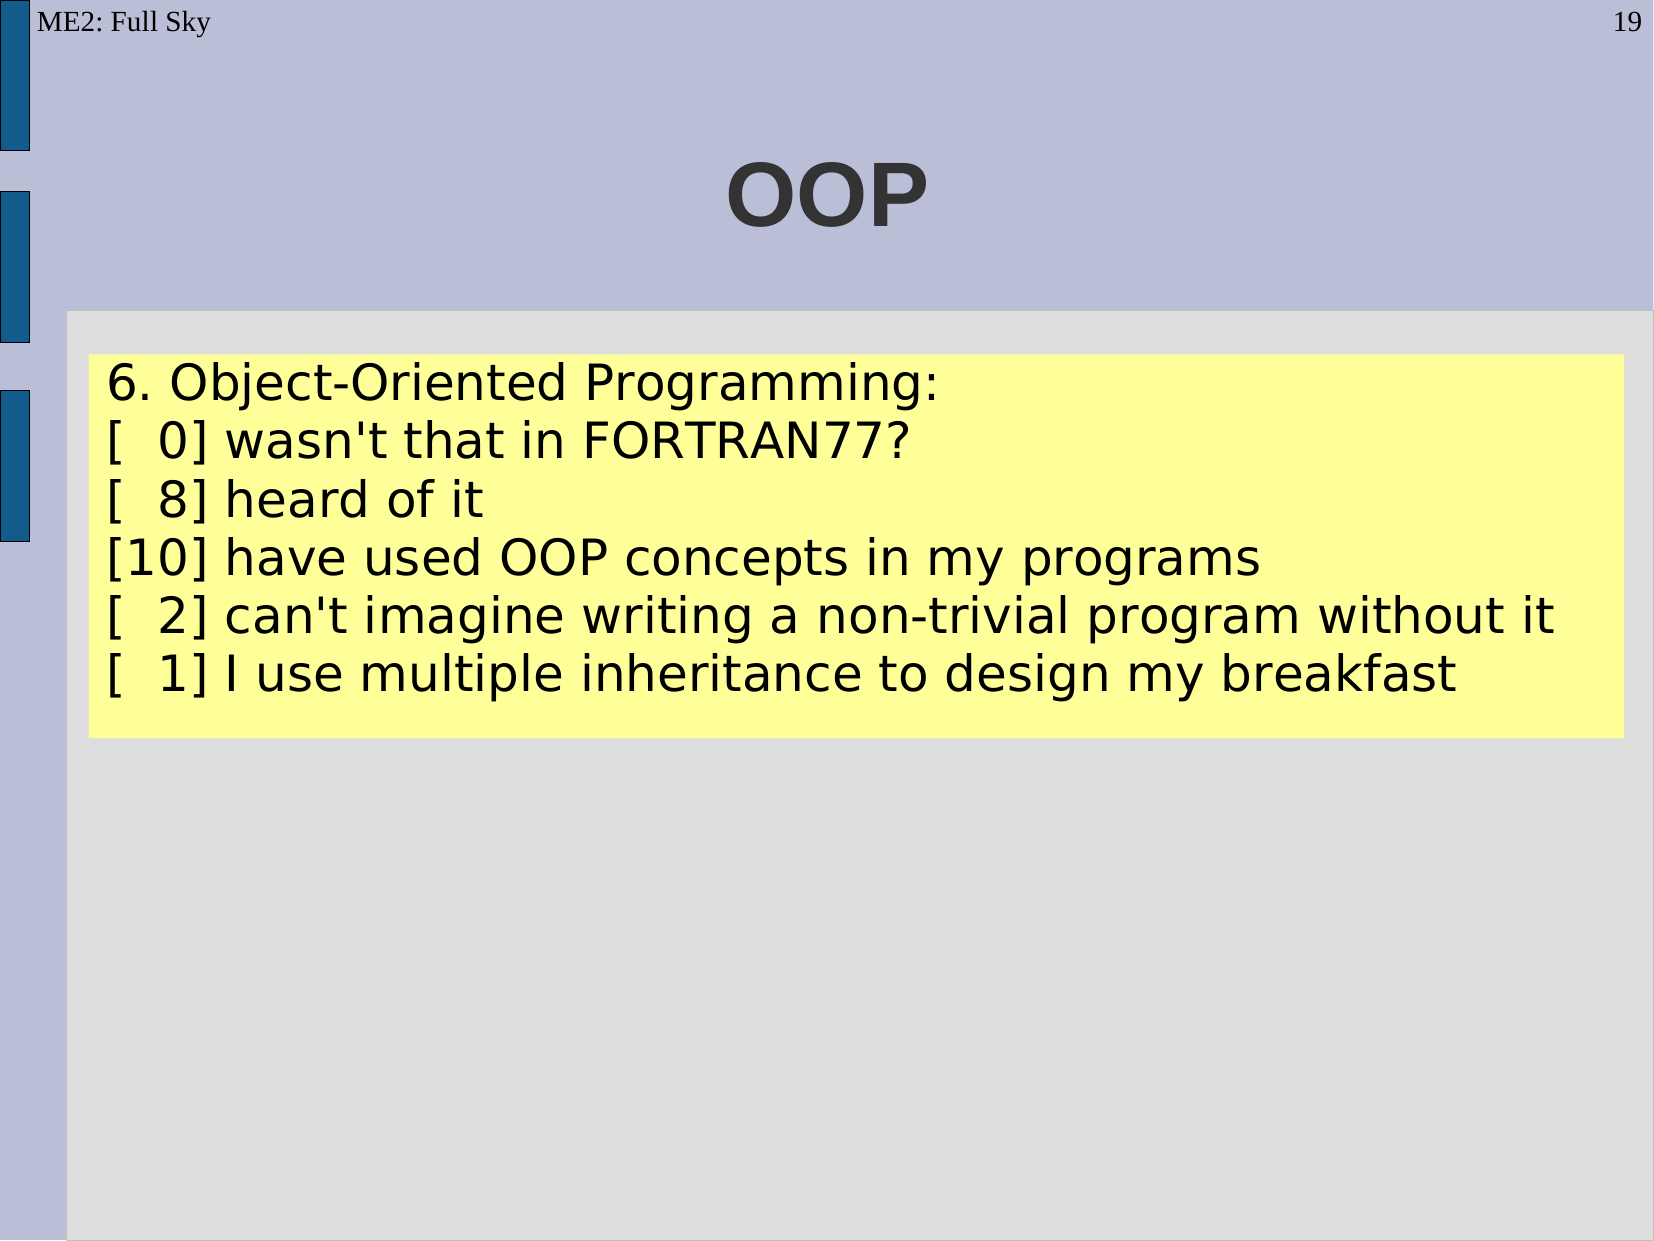

ME2: Full Sky
19
# OOP
6. Object-Oriented Programming:
[ 0] wasn't that in FORTRAN77?
[ 8] heard of it
[10] have used OOP concepts in my programs
[ 2] can't imagine writing a non-trivial program without it
[ 1] I use multiple inheritance to design my breakfast